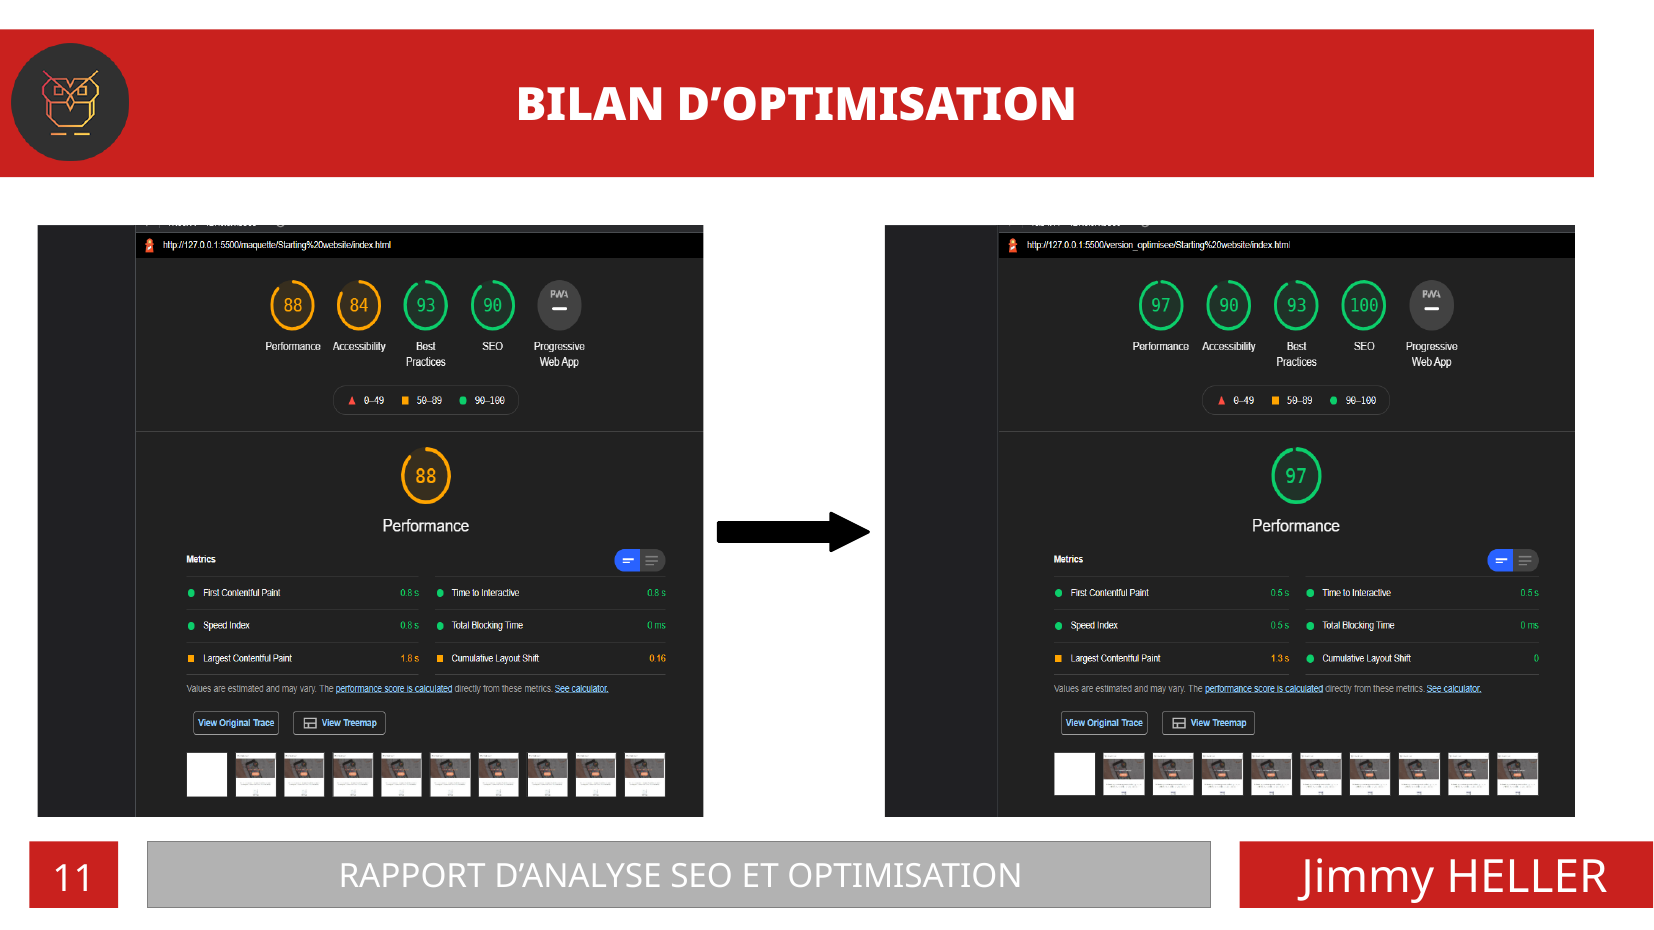

# BILAN D’OPTIMISATION
RAPPORT D’ANALYSE SEO ET OPTIMISATION
11
Jimmy HELLER